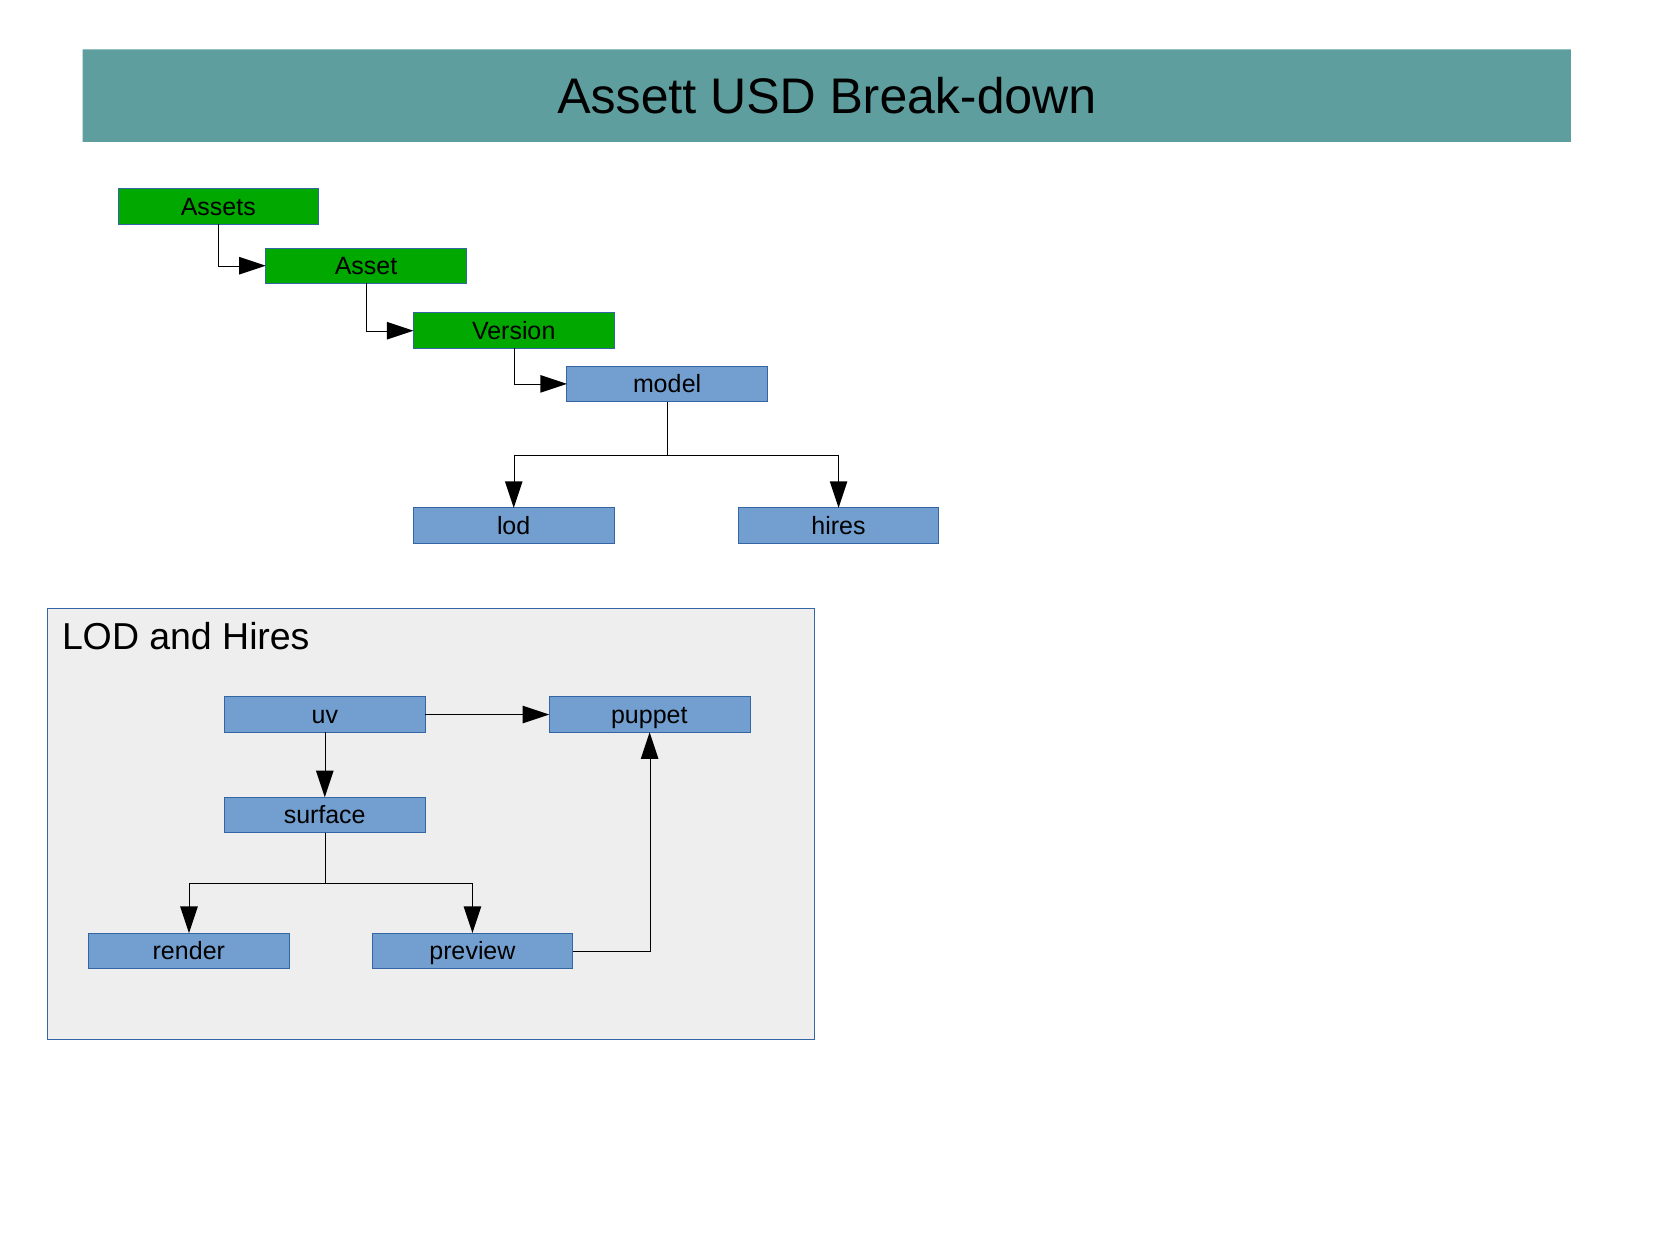

# Assett USD Break-down
Assets
Asset
Version
model
lod
hires
LOD and Hires
uv
puppet
surface
render
preview
Variation
Variation
Variation
Variation